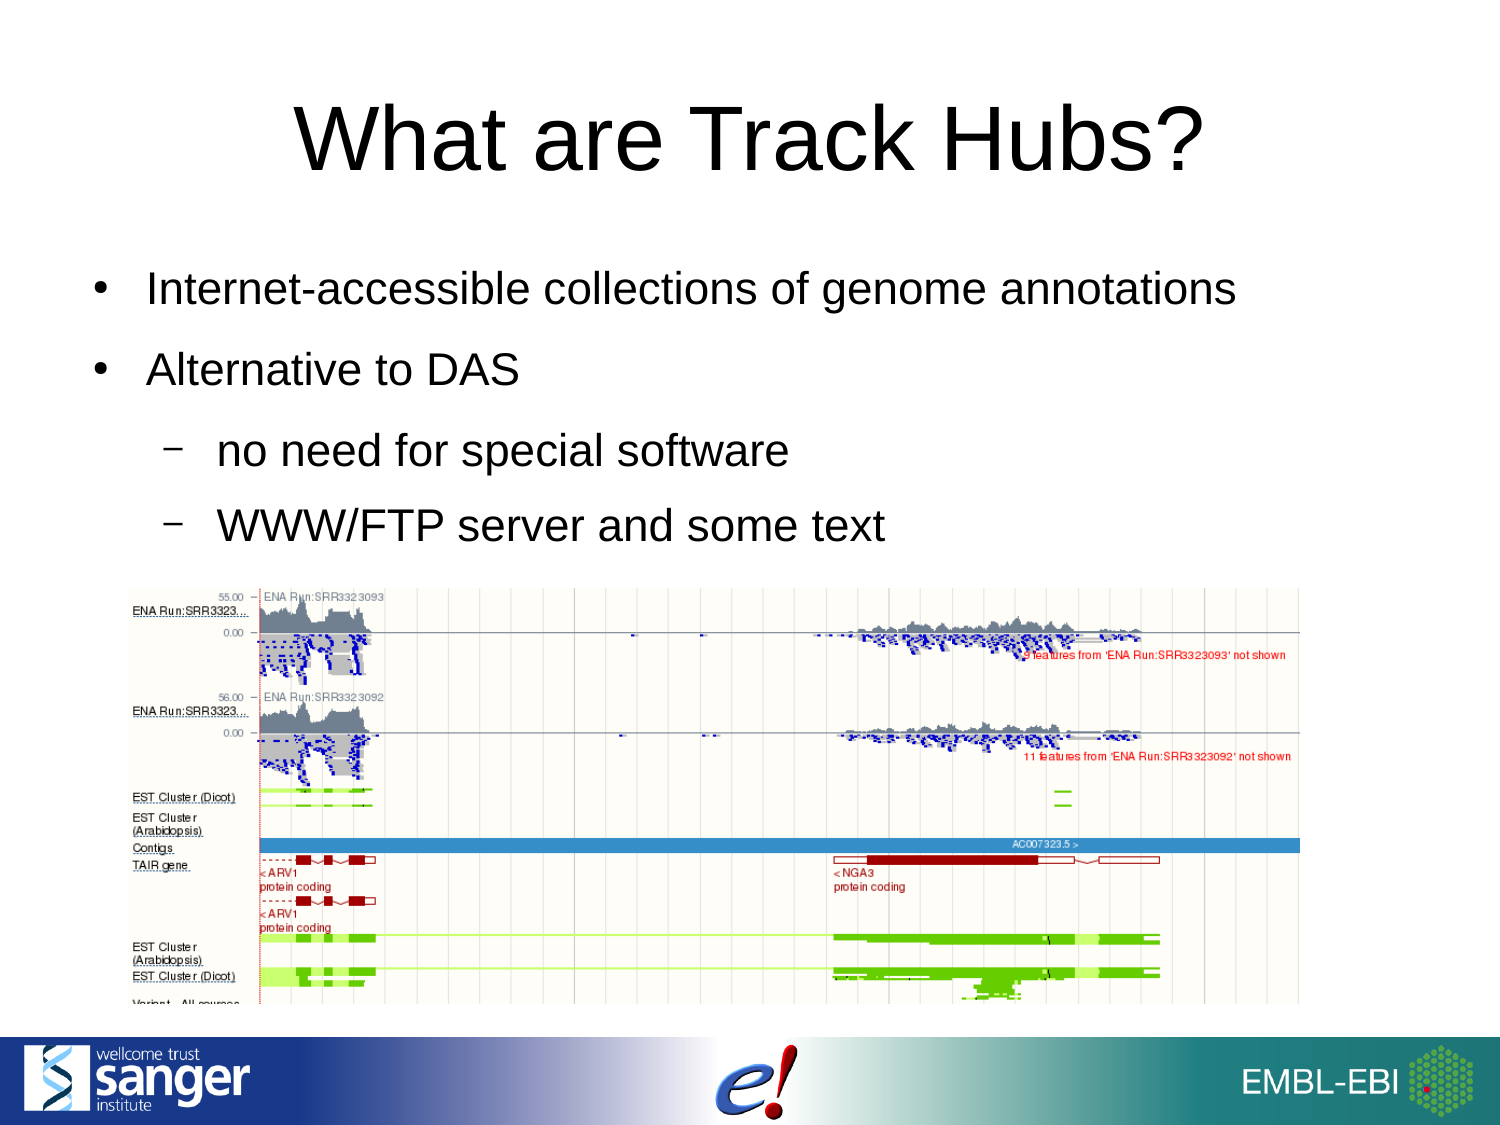

# What are Track Hubs?
Internet-accessible collections of genome annotations
Alternative to DAS
no need for special software
WWW/FTP server and some text